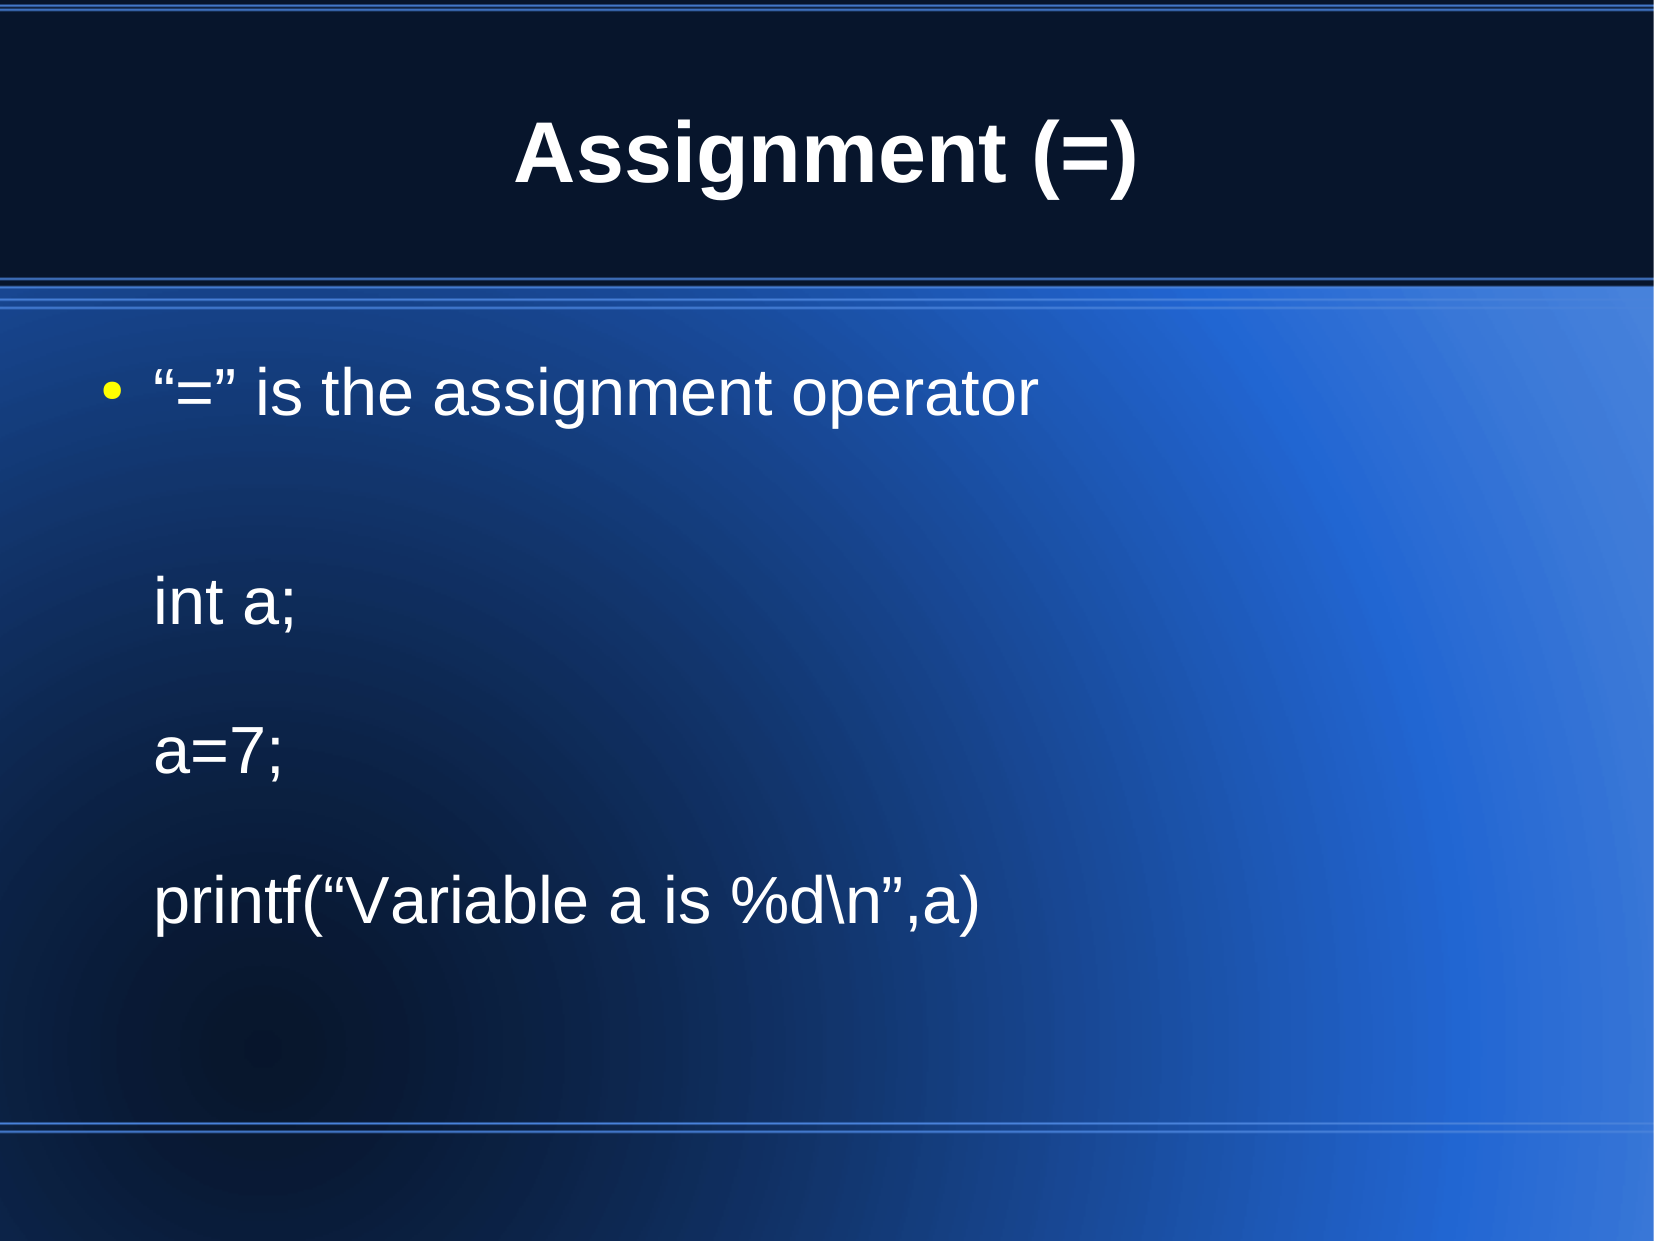

# Assignment (=)
“=” is the assignment operator
int a;
a=7;
printf(“Variable a is %d\n”,a)